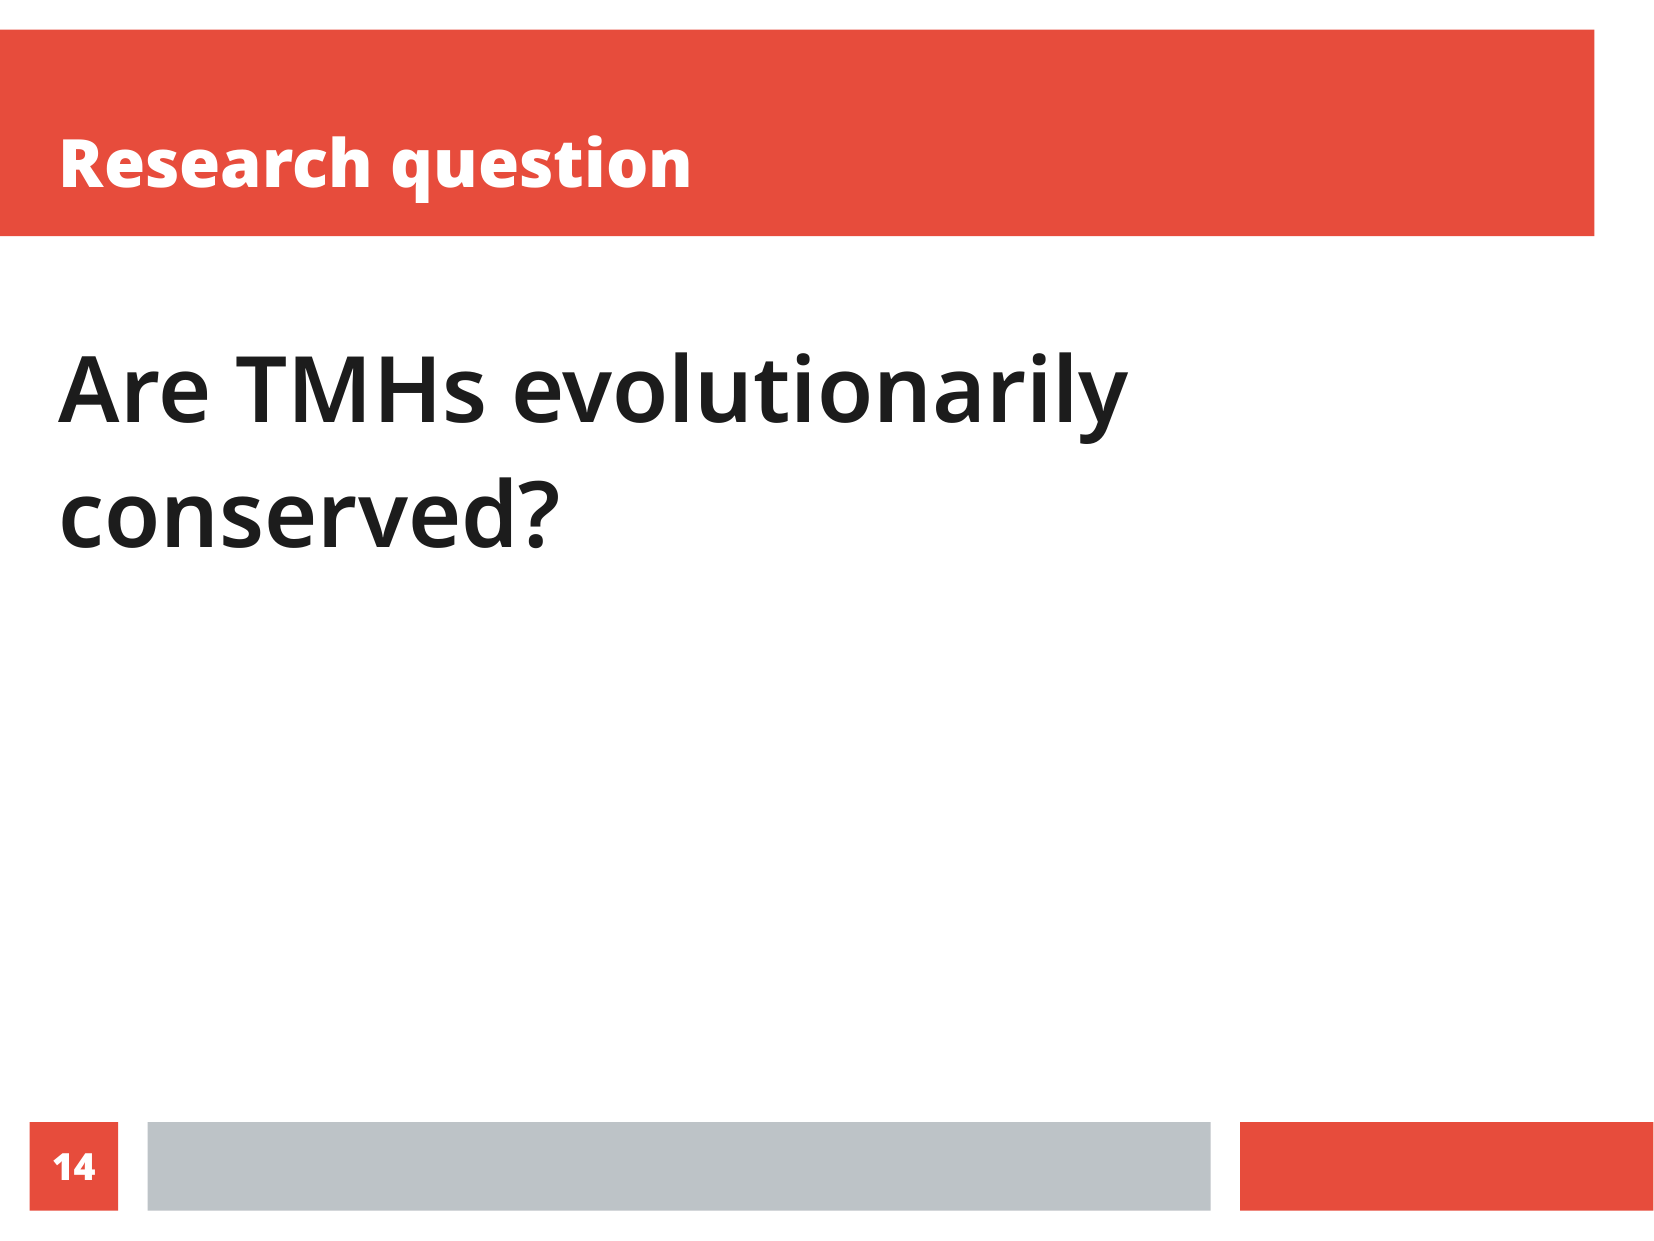

# Research question
Are TMHs evolutionarily conserved?
14